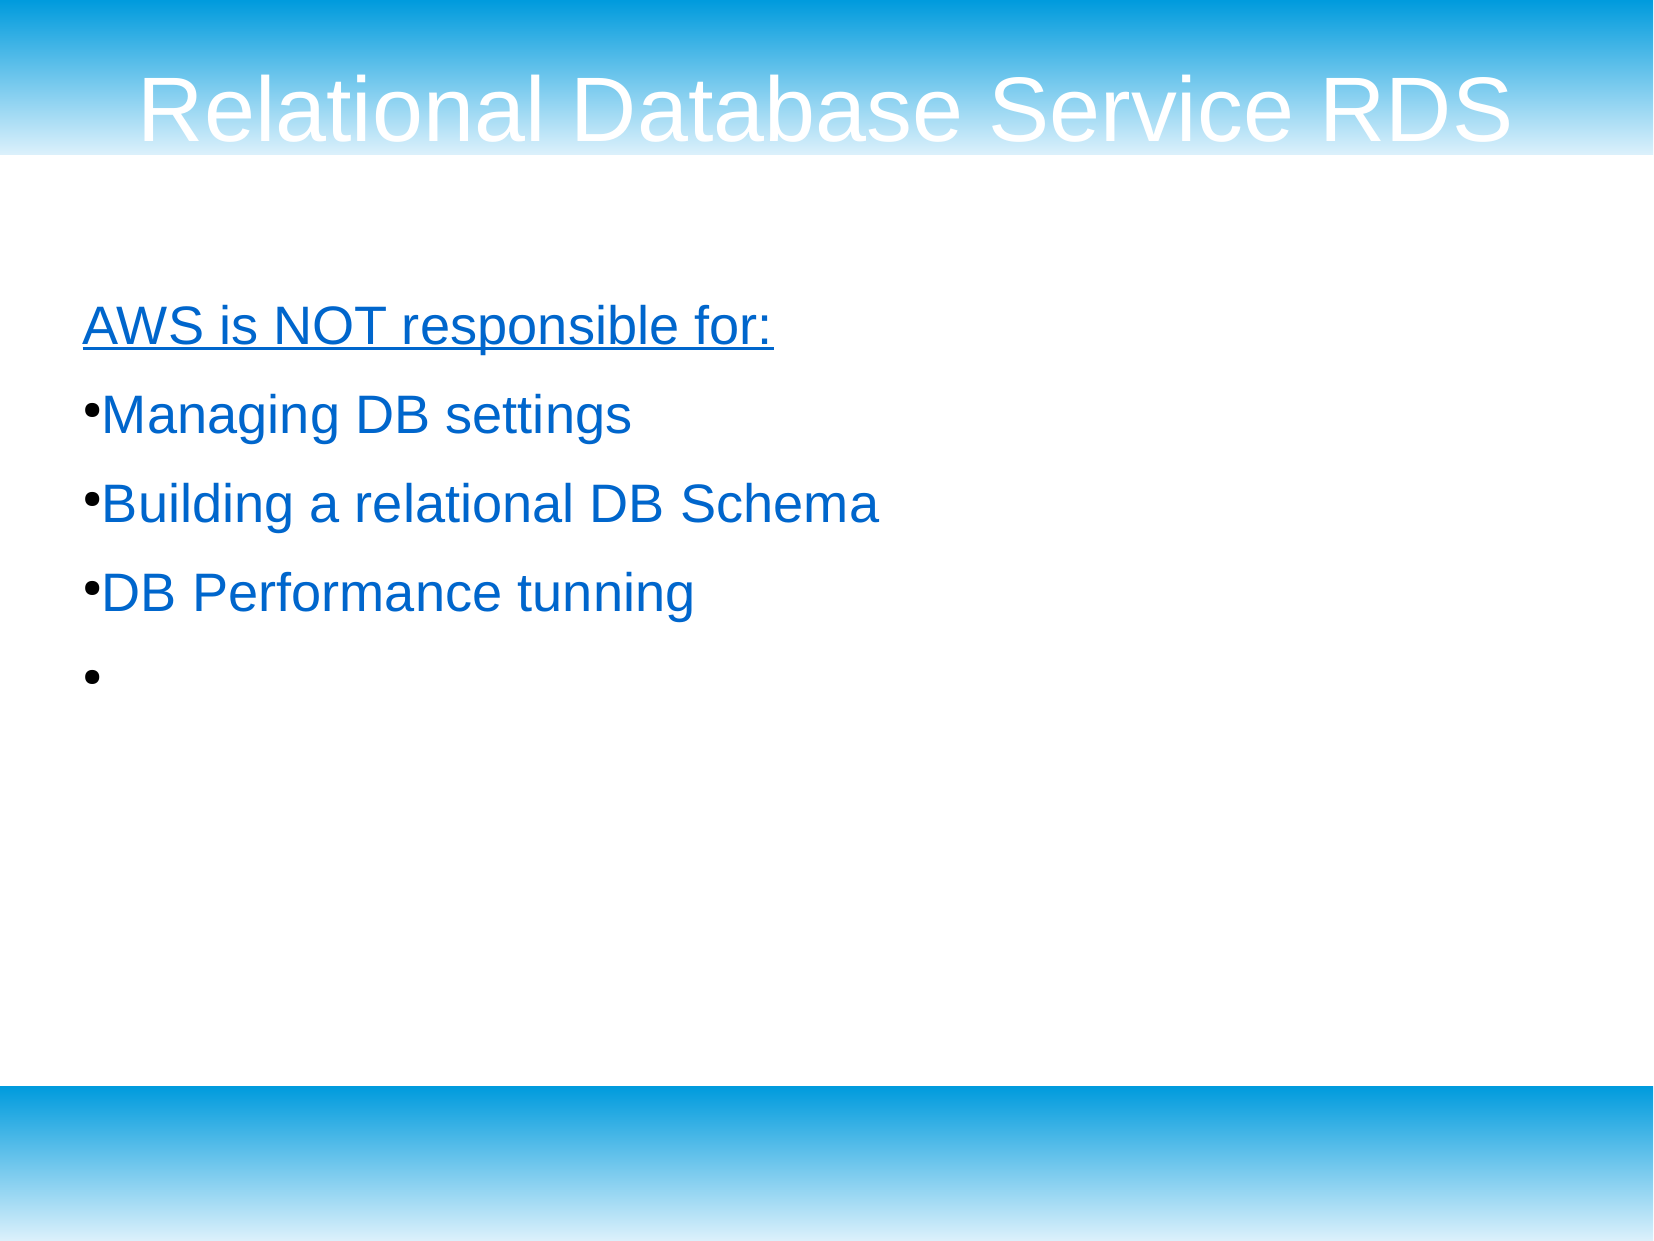

# Relational Database Service RDS
AWS is NOT responsible for:
Managing DB settings
Building a relational DB Schema
DB Performance tunning